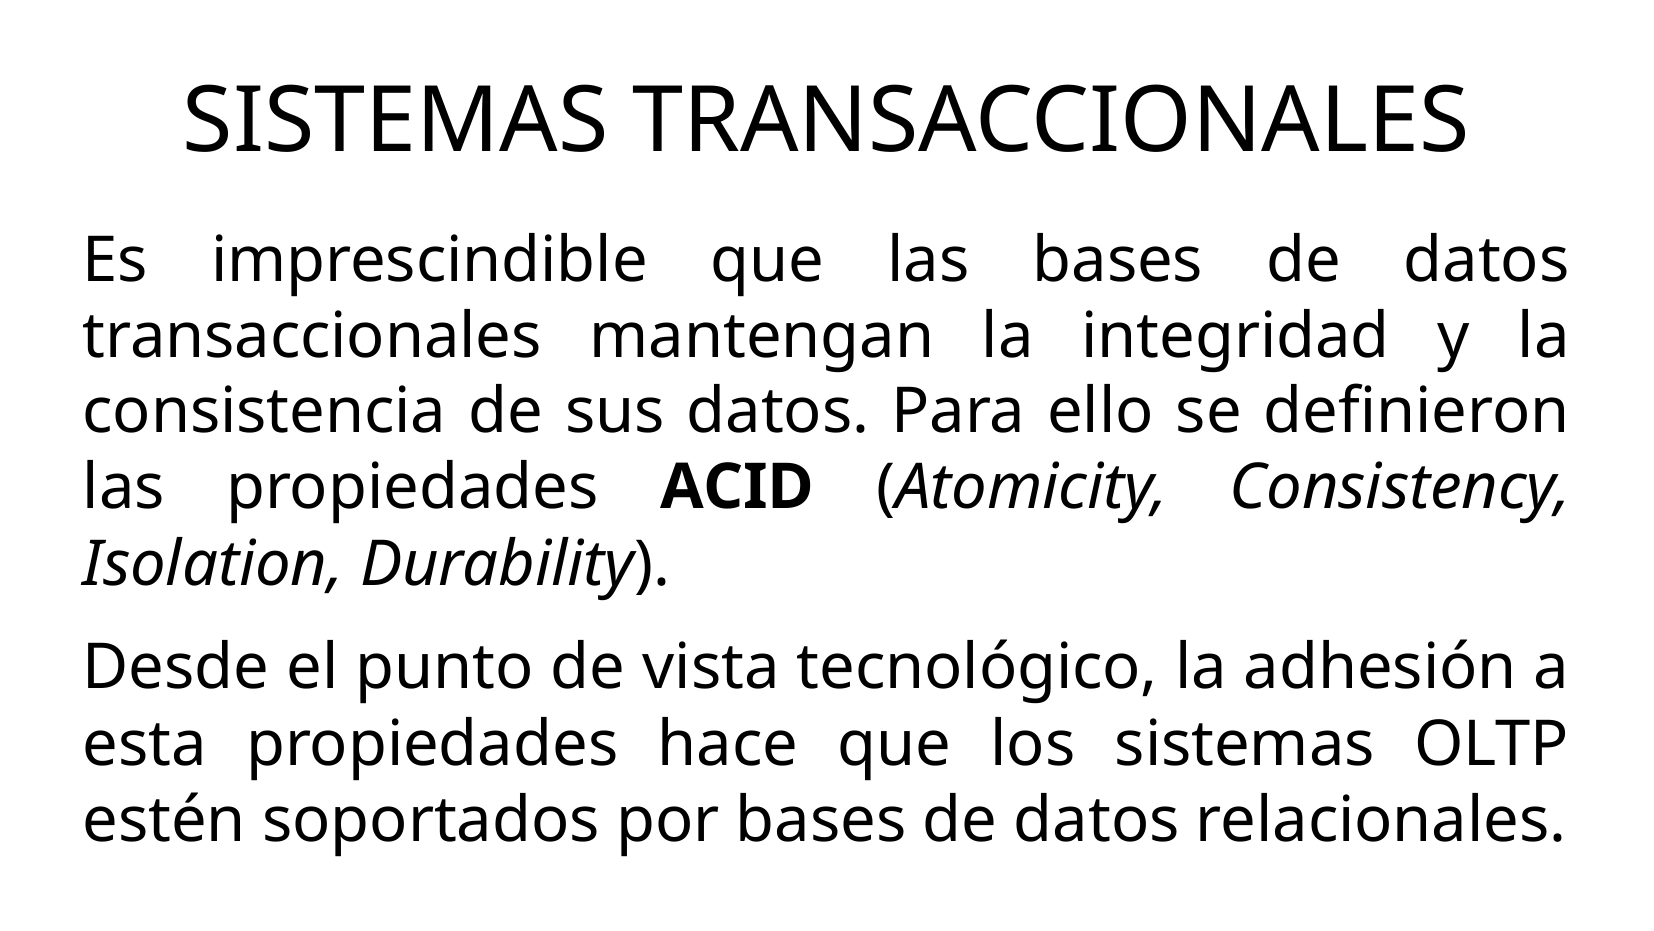

# SISTEMAS TRANSACCIONALES
Es imprescindible que las bases de datos transaccionales mantengan la integridad y la consistencia de sus datos. Para ello se definieron las propiedades ACID (Atomicity, Consistency, Isolation, Durability).
Desde el punto de vista tecnológico, la adhesión a esta propiedades hace que los sistemas OLTP estén soportados por bases de datos relacionales.